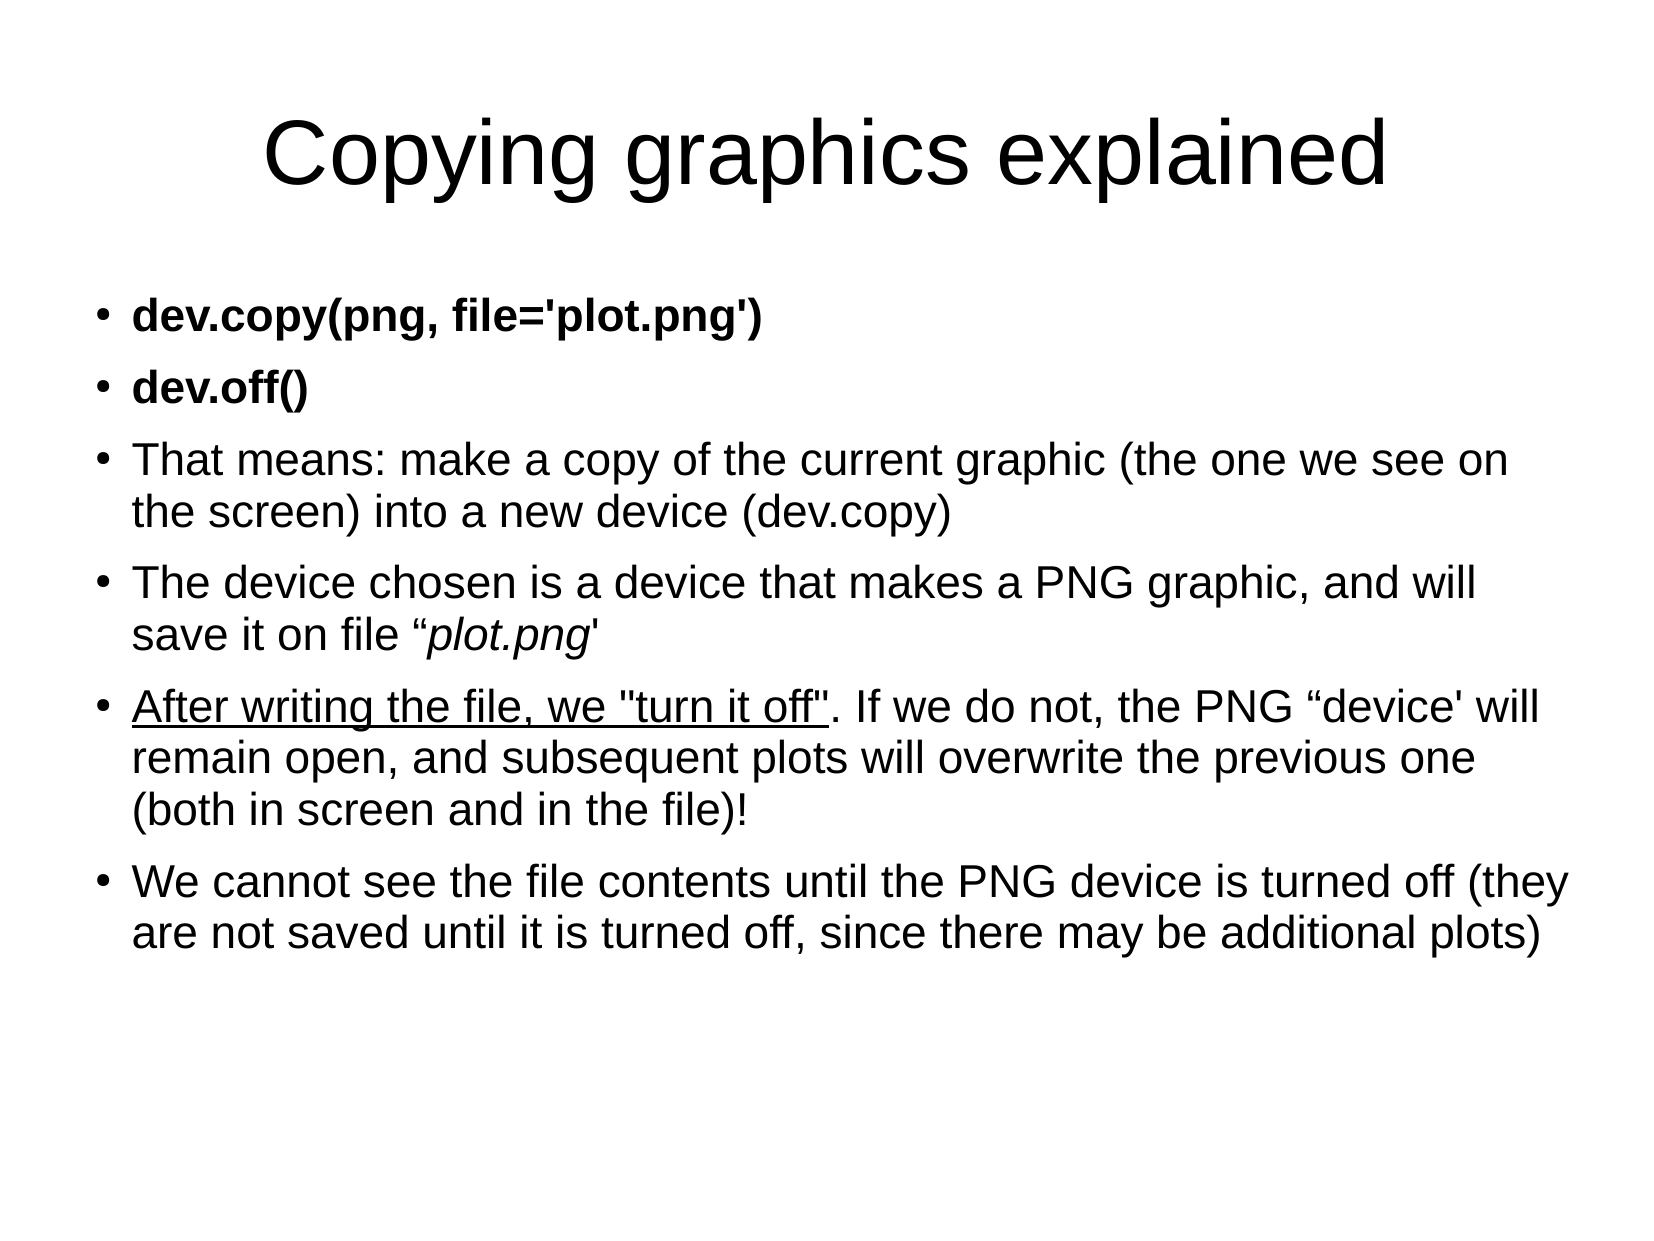

# Copying graphics explained
dev.copy(png, file='plot.png')
dev.off()
That means: make a copy of the current graphic (the one we see on the screen) into a new device (dev.copy)
The device chosen is a device that makes a PNG graphic, and will save it on file “plot.png'
After writing the file, we "turn it off". If we do not, the PNG “device' will remain open, and subsequent plots will overwrite the previous one (both in screen and in the file)!
We cannot see the file contents until the PNG device is turned off (they are not saved until it is turned off, since there may be additional plots)